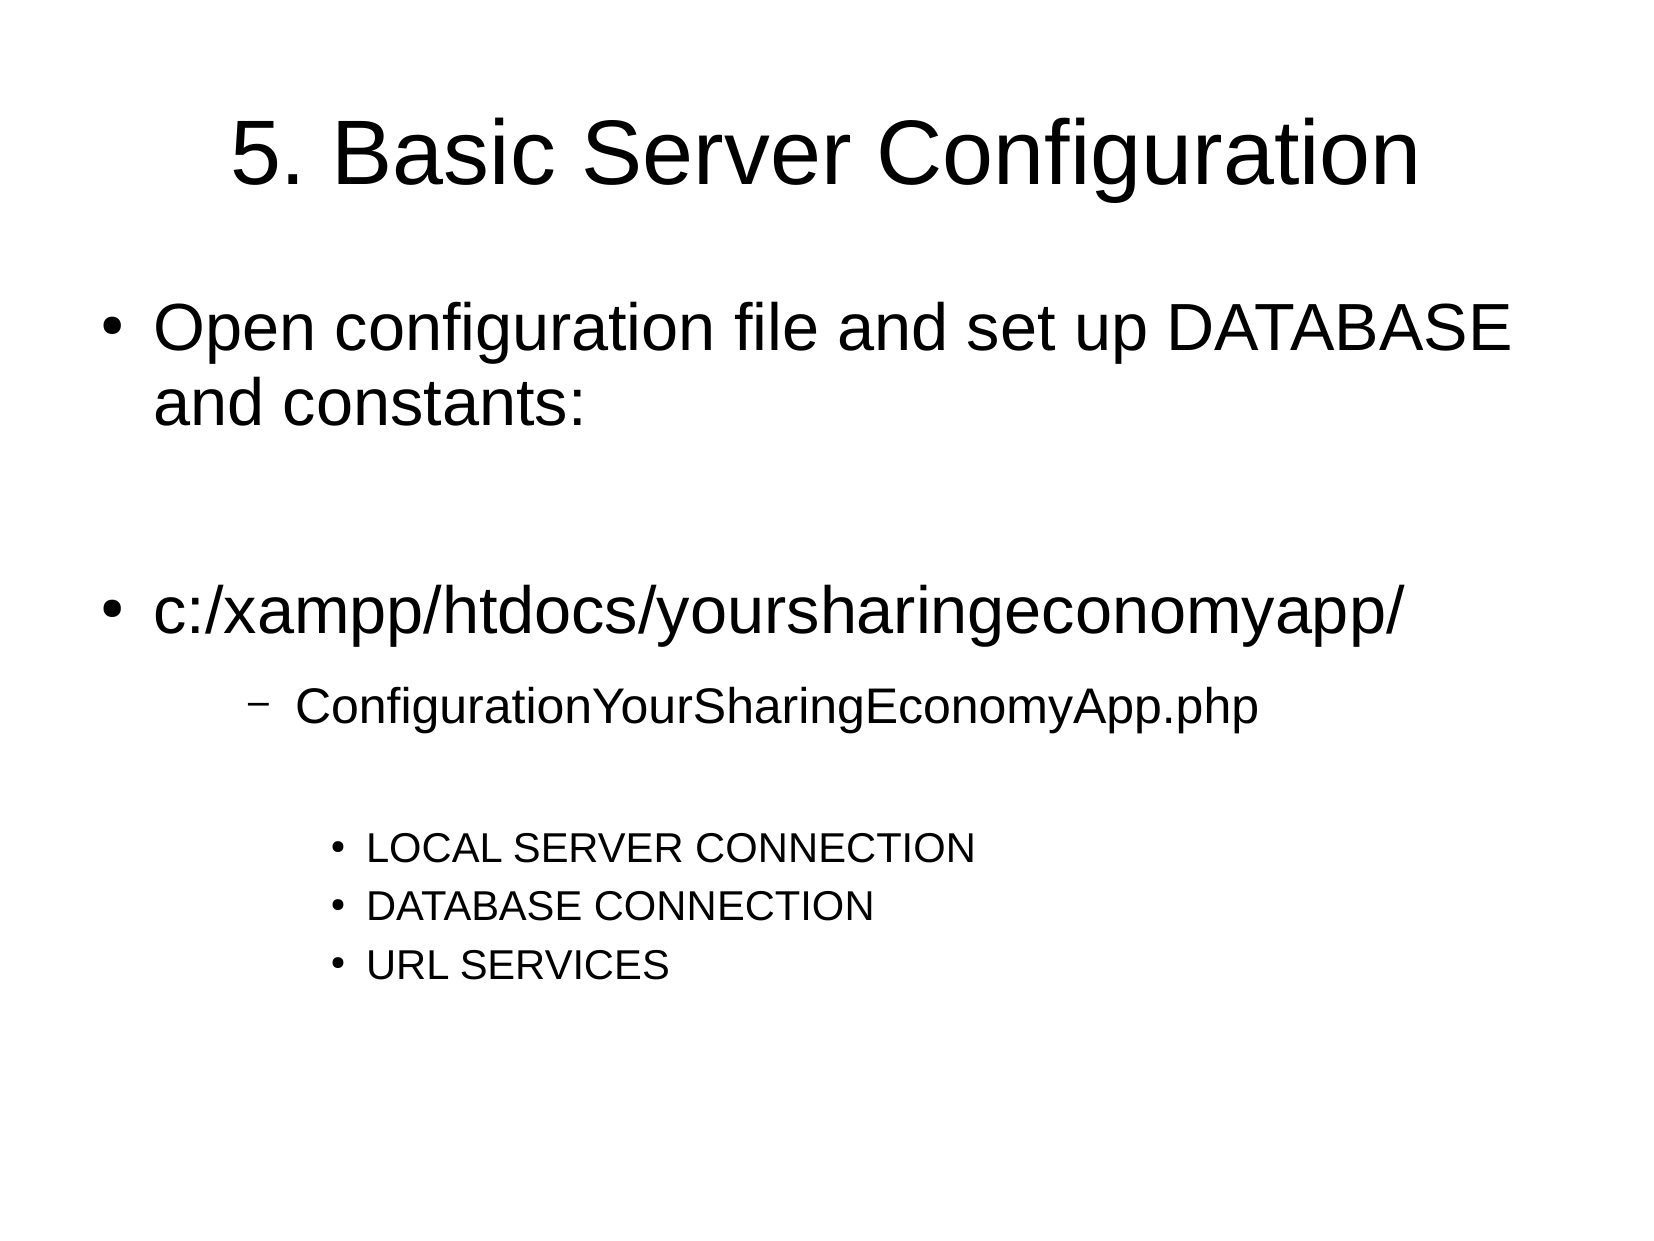

# 5. Basic Server Configuration
Open configuration file and set up DATABASE and constants:
c:/xampp/htdocs/yoursharingeconomyapp/
ConfigurationYourSharingEconomyApp.php
LOCAL SERVER CONNECTION
DATABASE CONNECTION
URL SERVICES